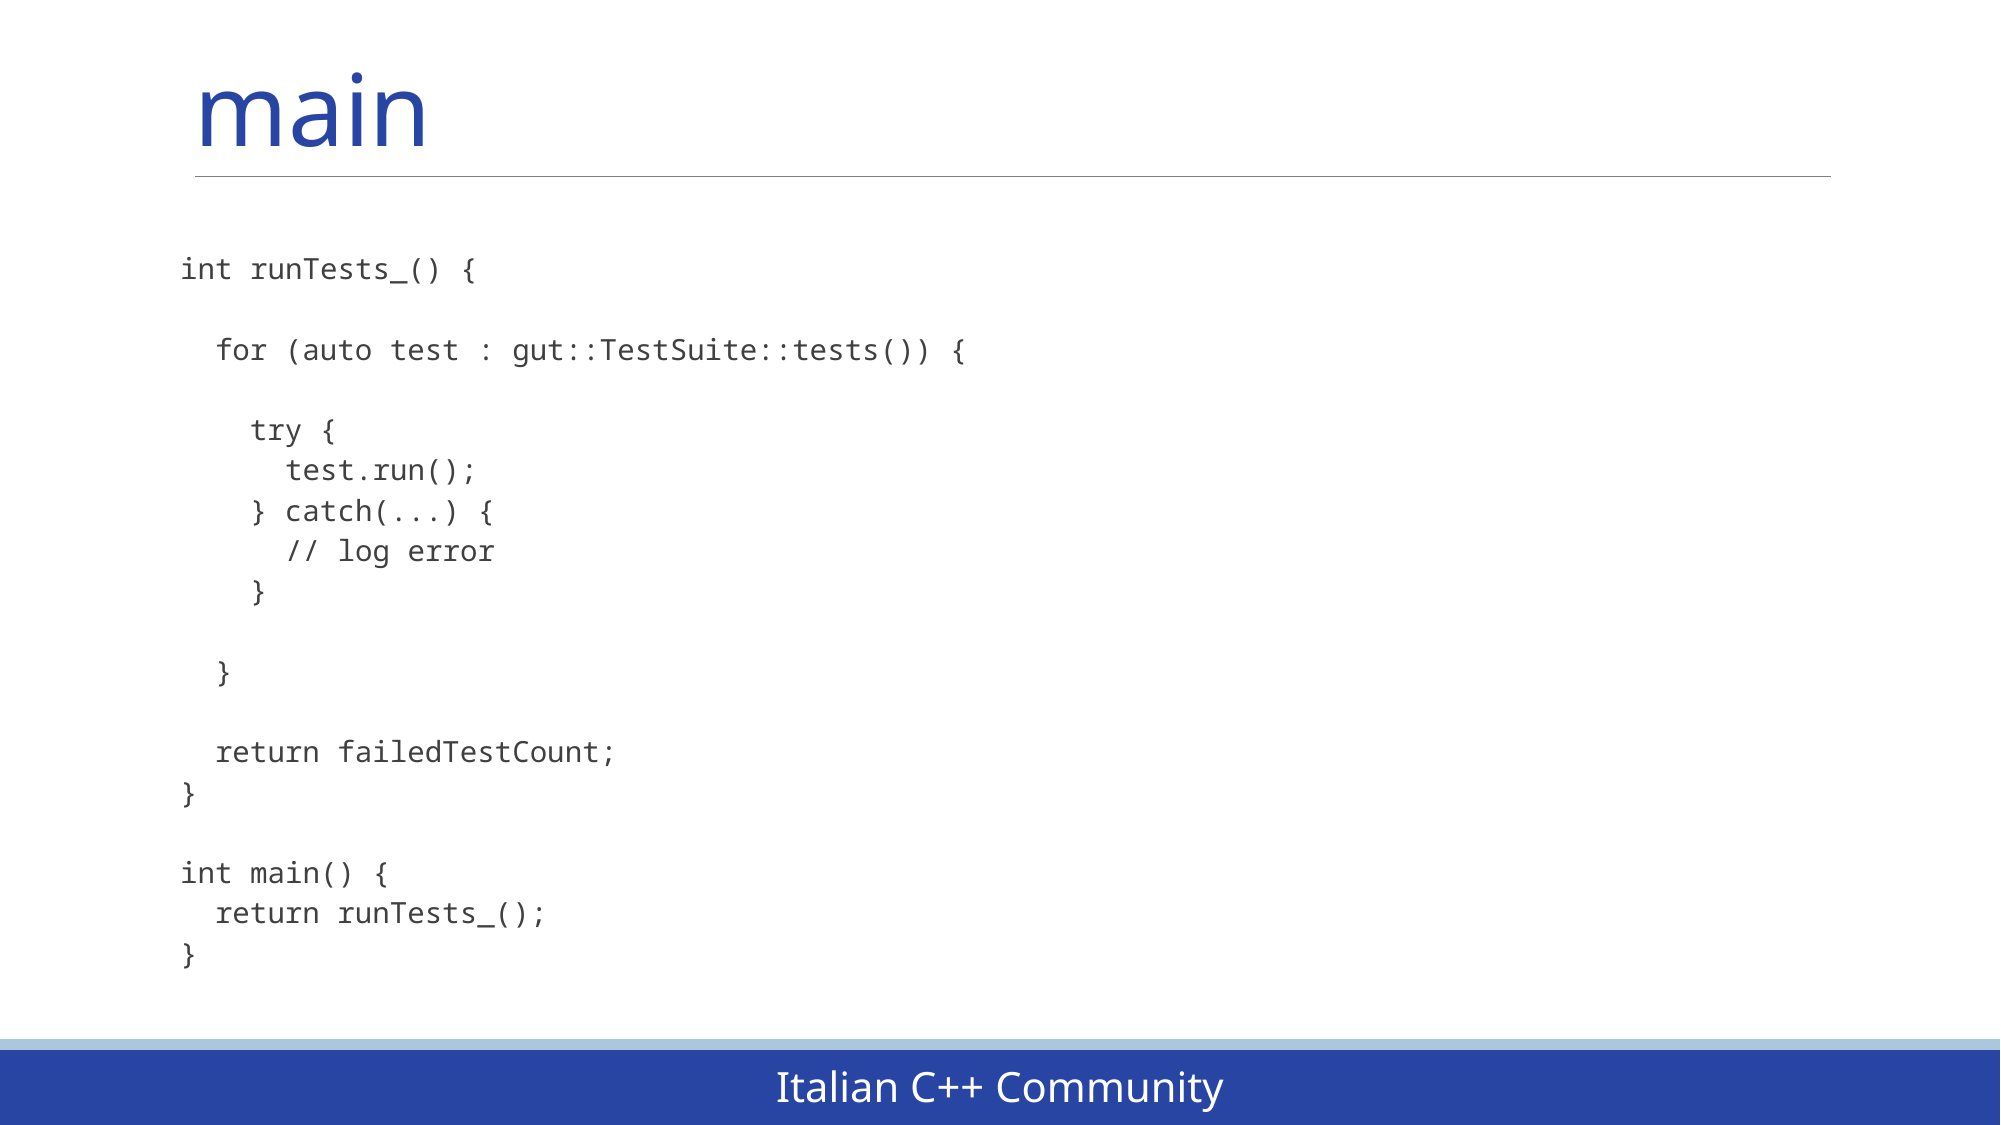

# main
int runTests_() {
 for (auto test : gut::TestSuite::tests()) {
 try {
 test.run();
 } catch(...) {
 // log error
 }
 }
 return failedTestCount;
}
int main() {
 return runTests_();
}